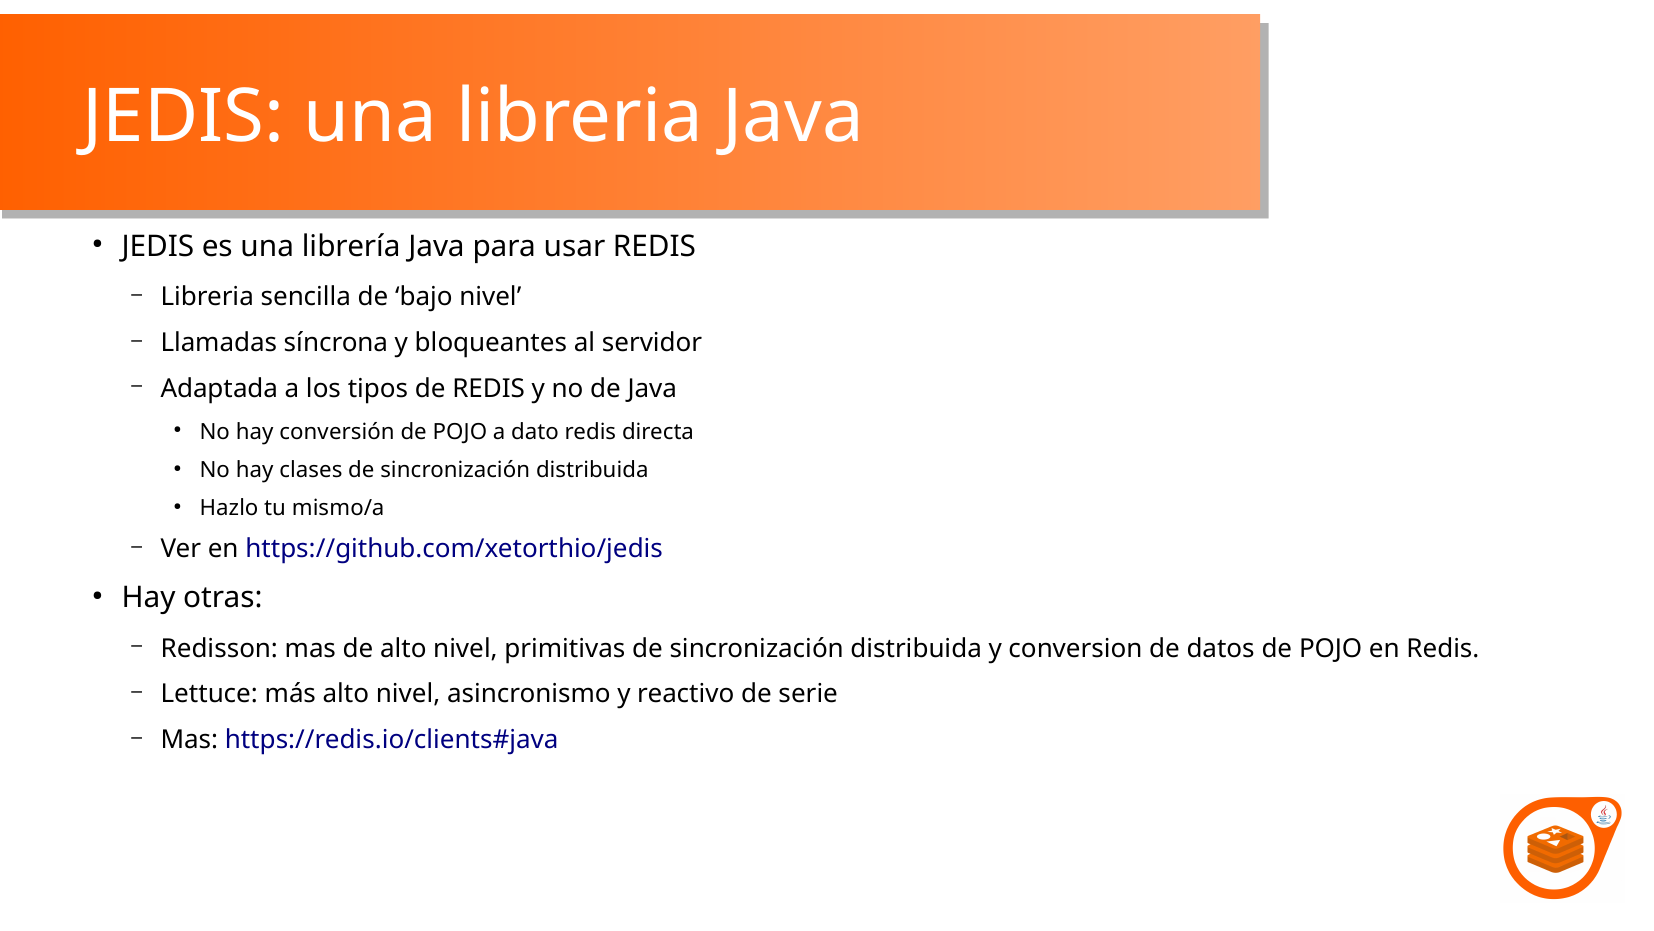

# JEDIS: una libreria Java
JEDIS es una librería Java para usar REDIS
Libreria sencilla de ‘bajo nivel’
Llamadas síncrona y bloqueantes al servidor
Adaptada a los tipos de REDIS y no de Java
No hay conversión de POJO a dato redis directa
No hay clases de sincronización distribuida
Hazlo tu mismo/a
Ver en https://github.com/xetorthio/jedis
Hay otras:
Redisson: mas de alto nivel, primitivas de sincronización distribuida y conversion de datos de POJO en Redis.
Lettuce: más alto nivel, asincronismo y reactivo de serie
Mas: https://redis.io/clients#java